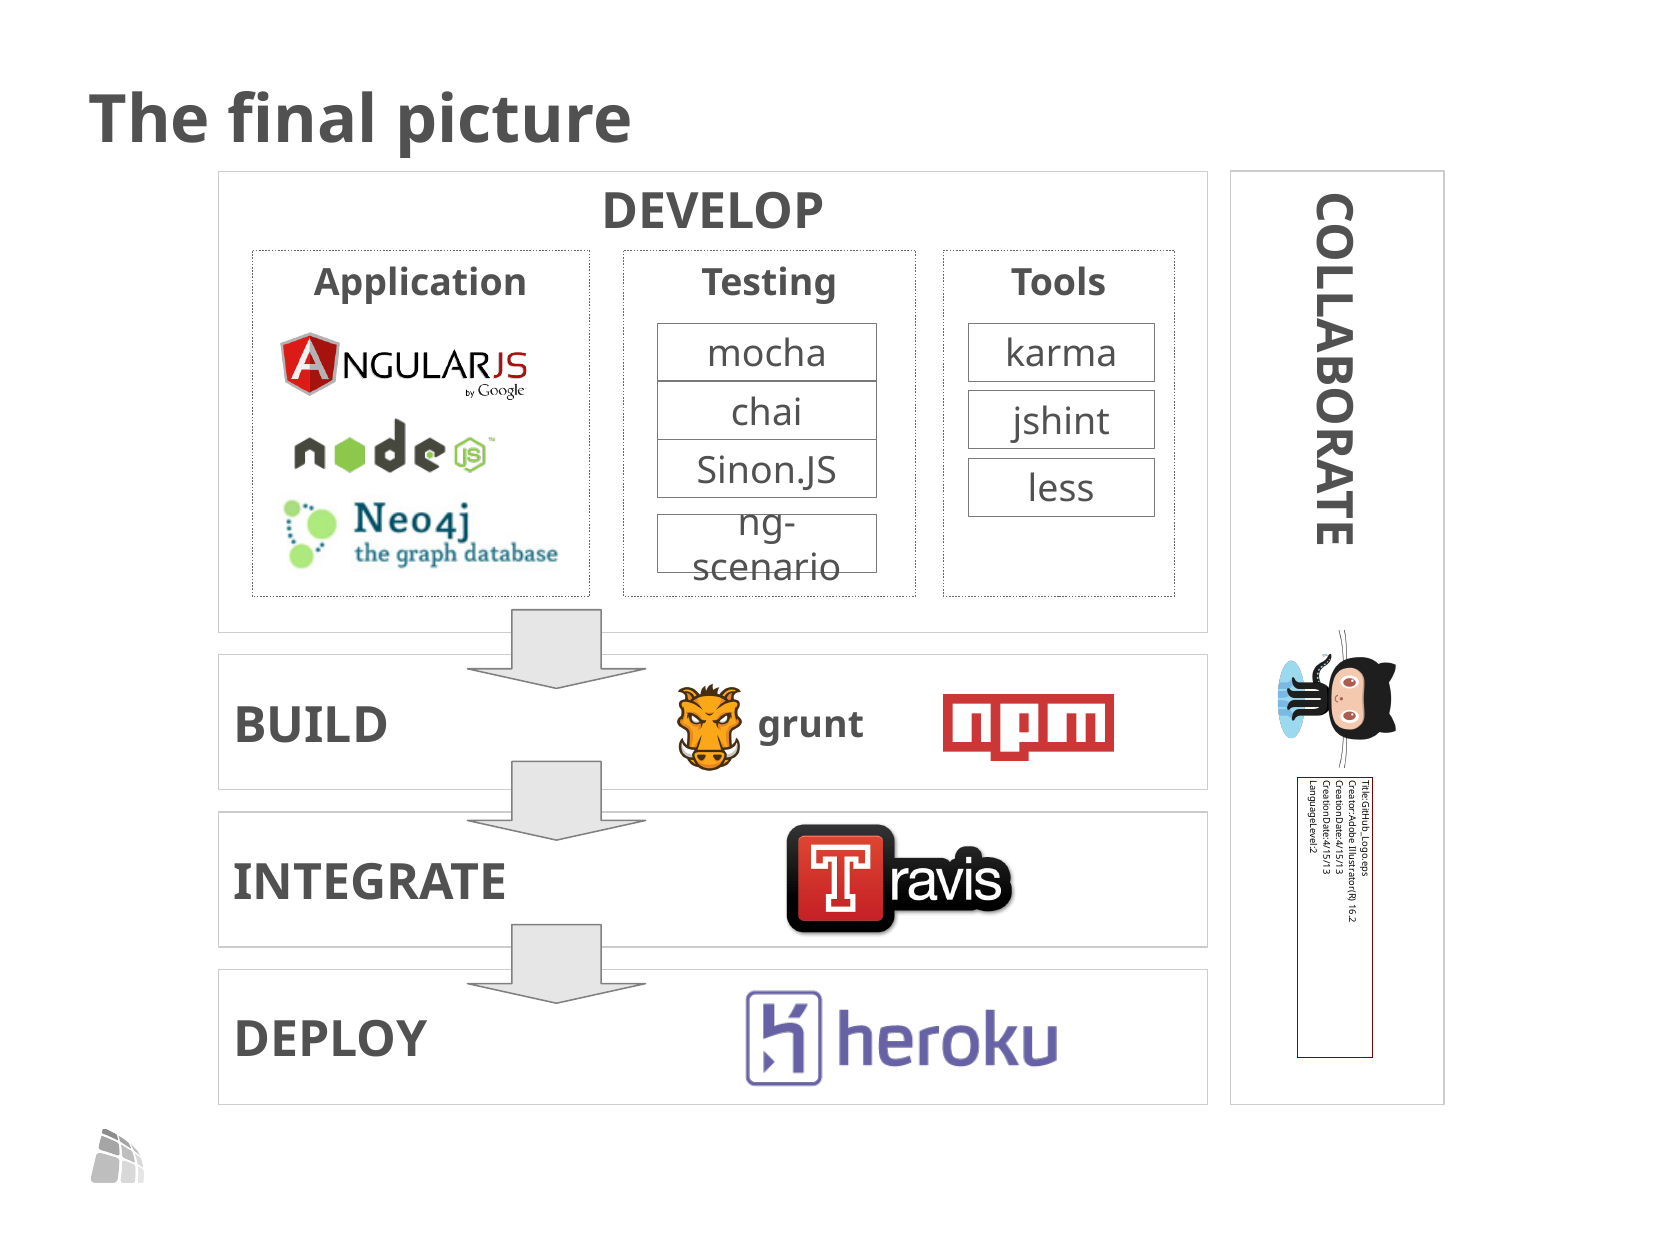

# The final picture
DEVELOP
COLLABORATE
Application
Testing
Tools
mocha
karma
chai
jshint
Sinon.JS
less
ng-scenario
BUILD
grunt
INTEGRATE
DEPLOY